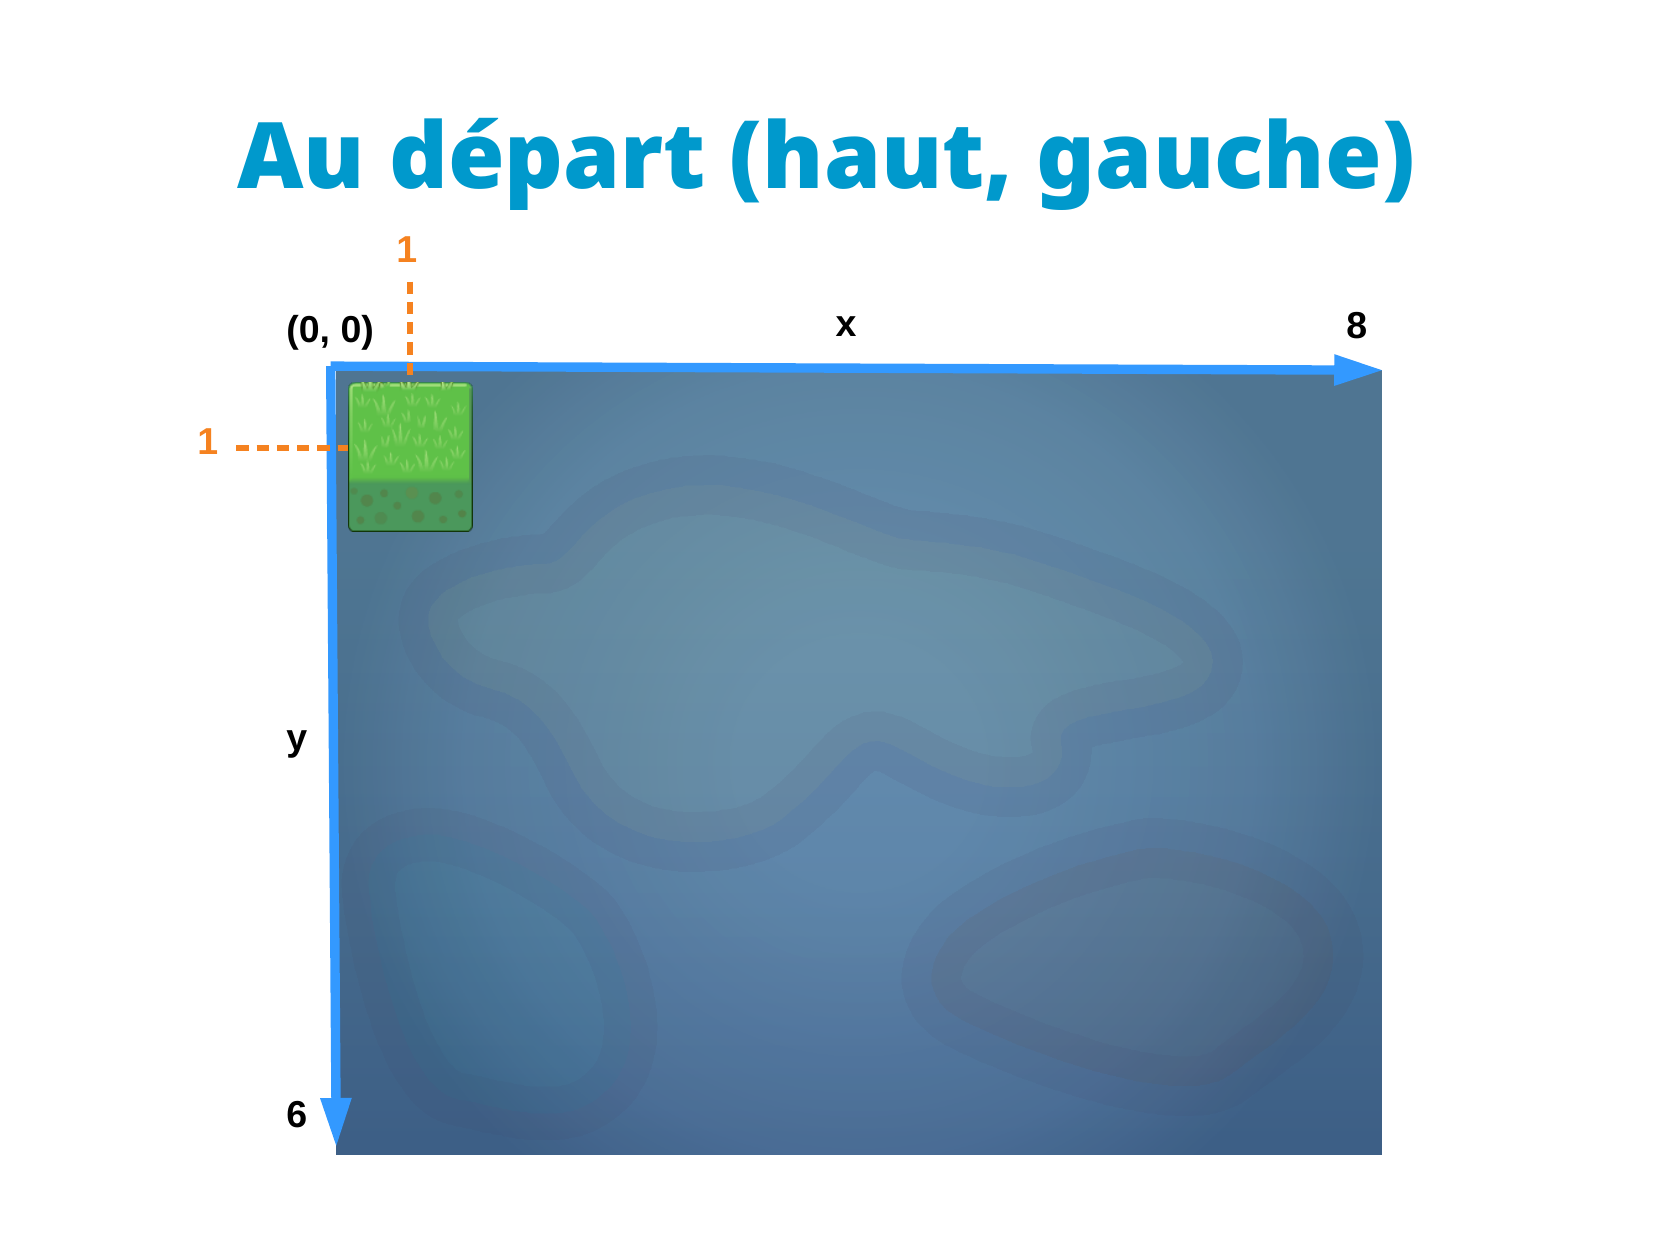

# Au départ (haut, gauche)
1
x
8
(0, 0)
y
6
1